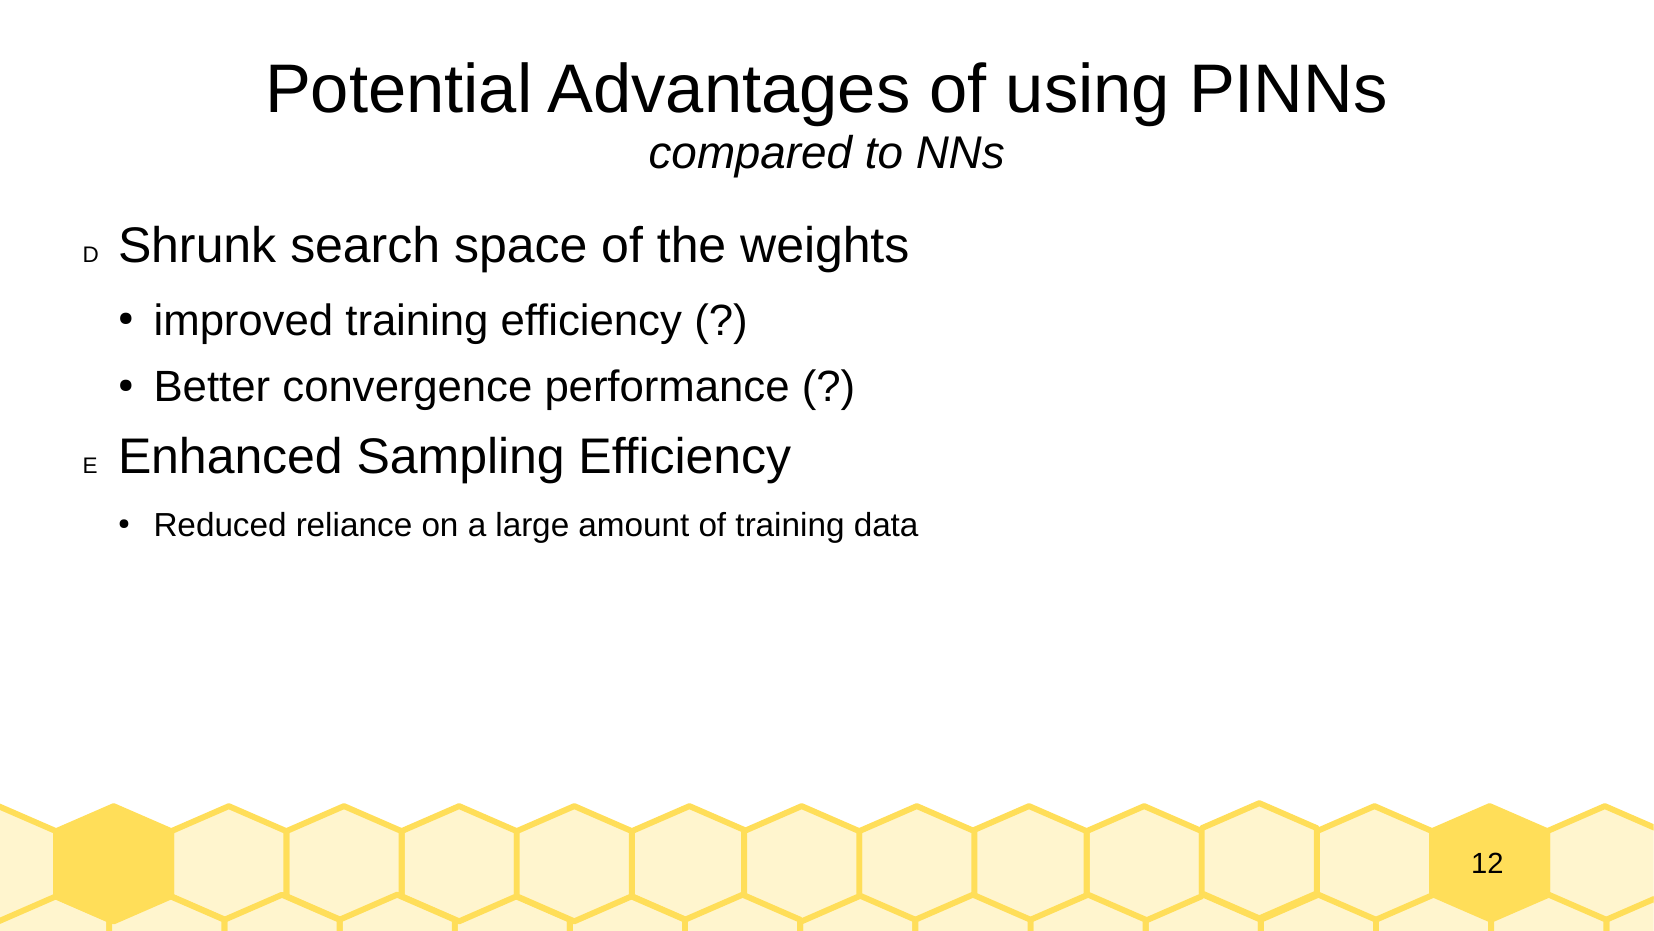

# Potential Advantages of using PINNs compared to NNs
Shrunk search space of the weights
improved training efficiency (?)
Better convergence performance (?)
Enhanced Sampling Efficiency
Reduced reliance on a large amount of training data